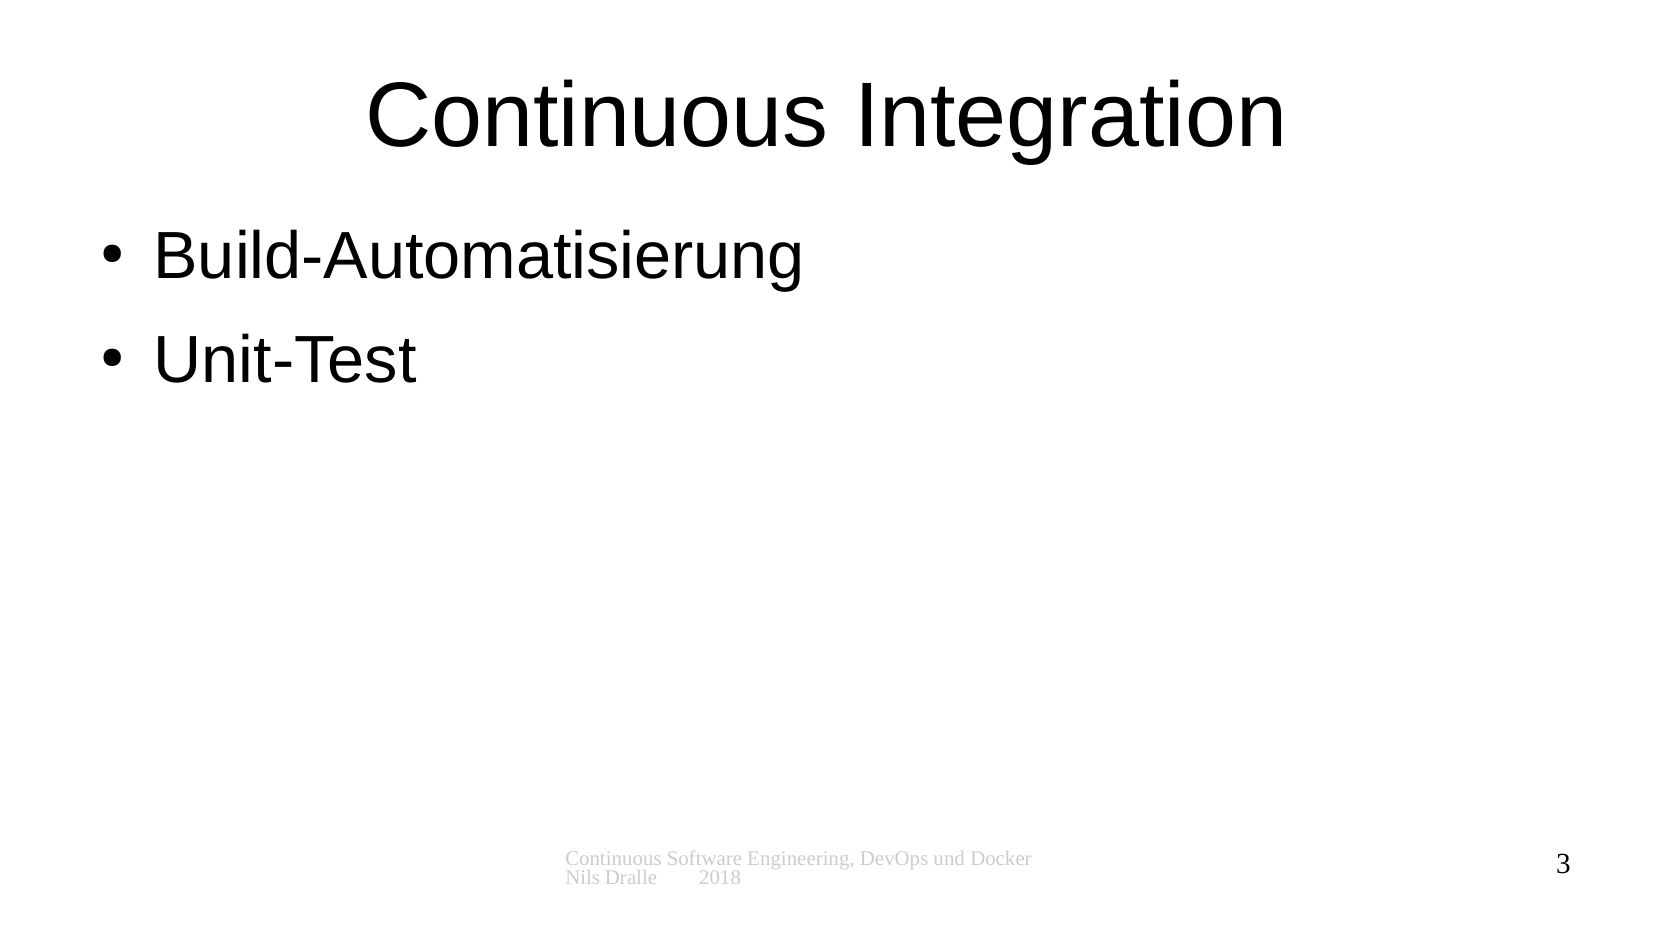

# Continuous Integration
Build-Automatisierung
Unit-Test
Continuous Software Engineering, DevOps und Docker Nils Dralle 2018
3